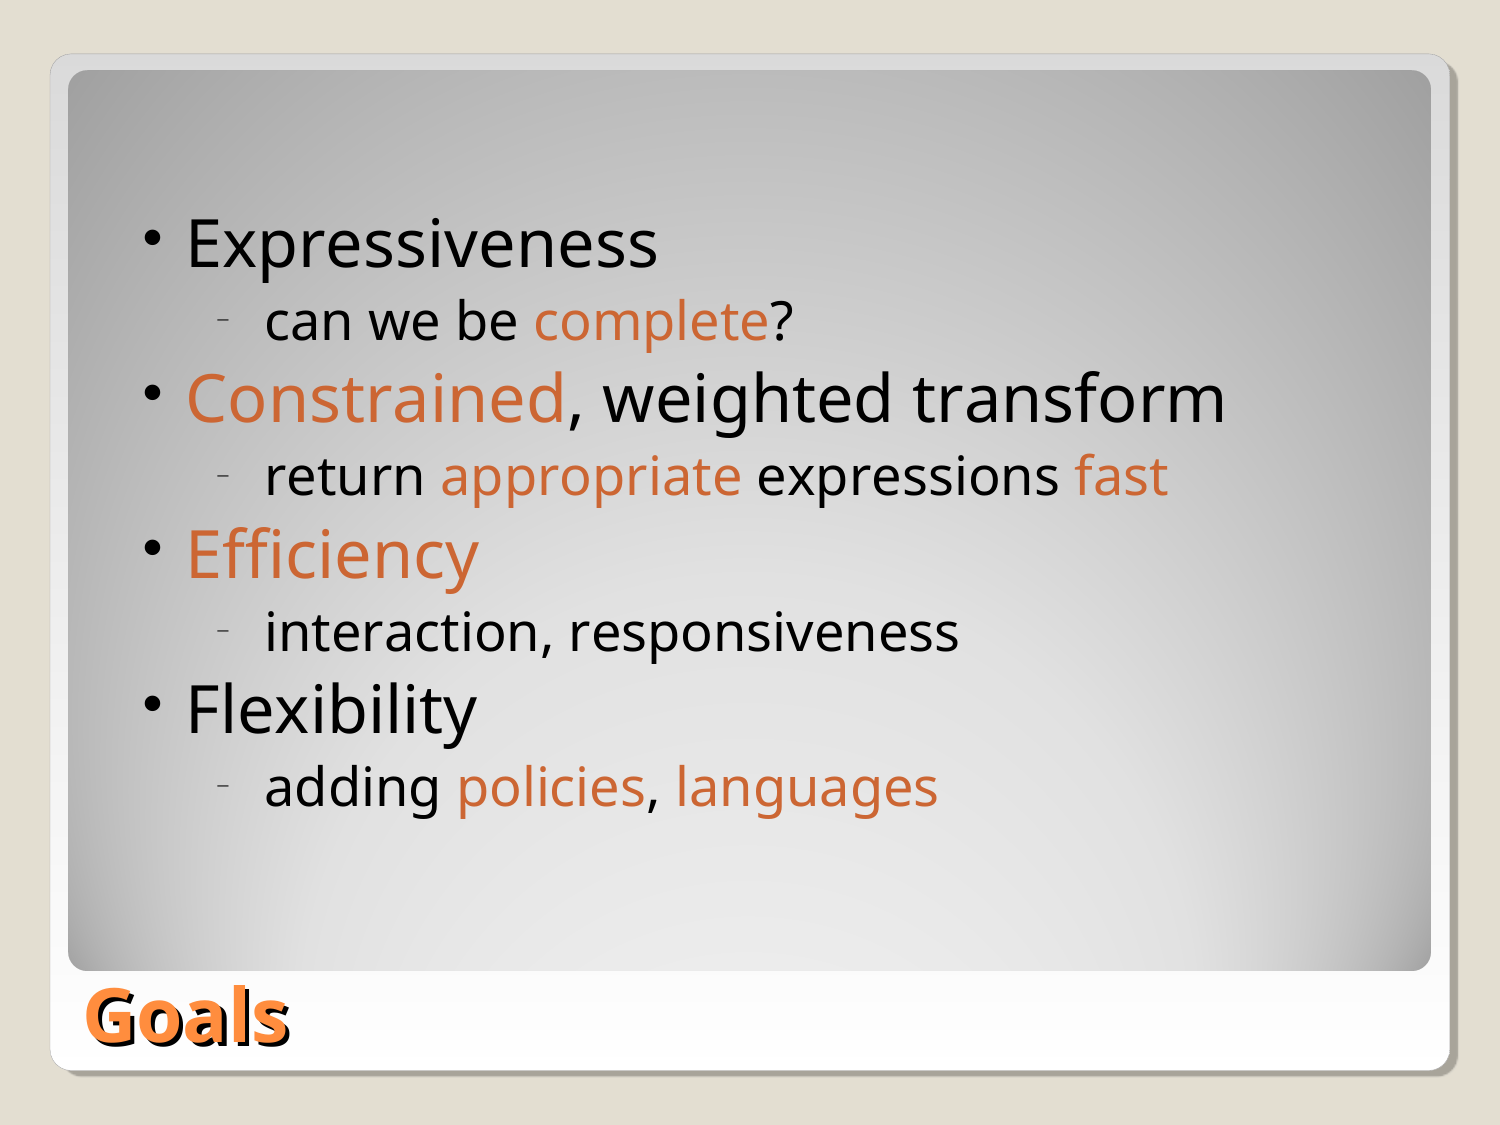

Expressiveness
can we be complete?
Constrained, weighted transform
return appropriate expressions fast
Efficiency
interaction, responsiveness
Flexibility
adding policies, languages
Goals